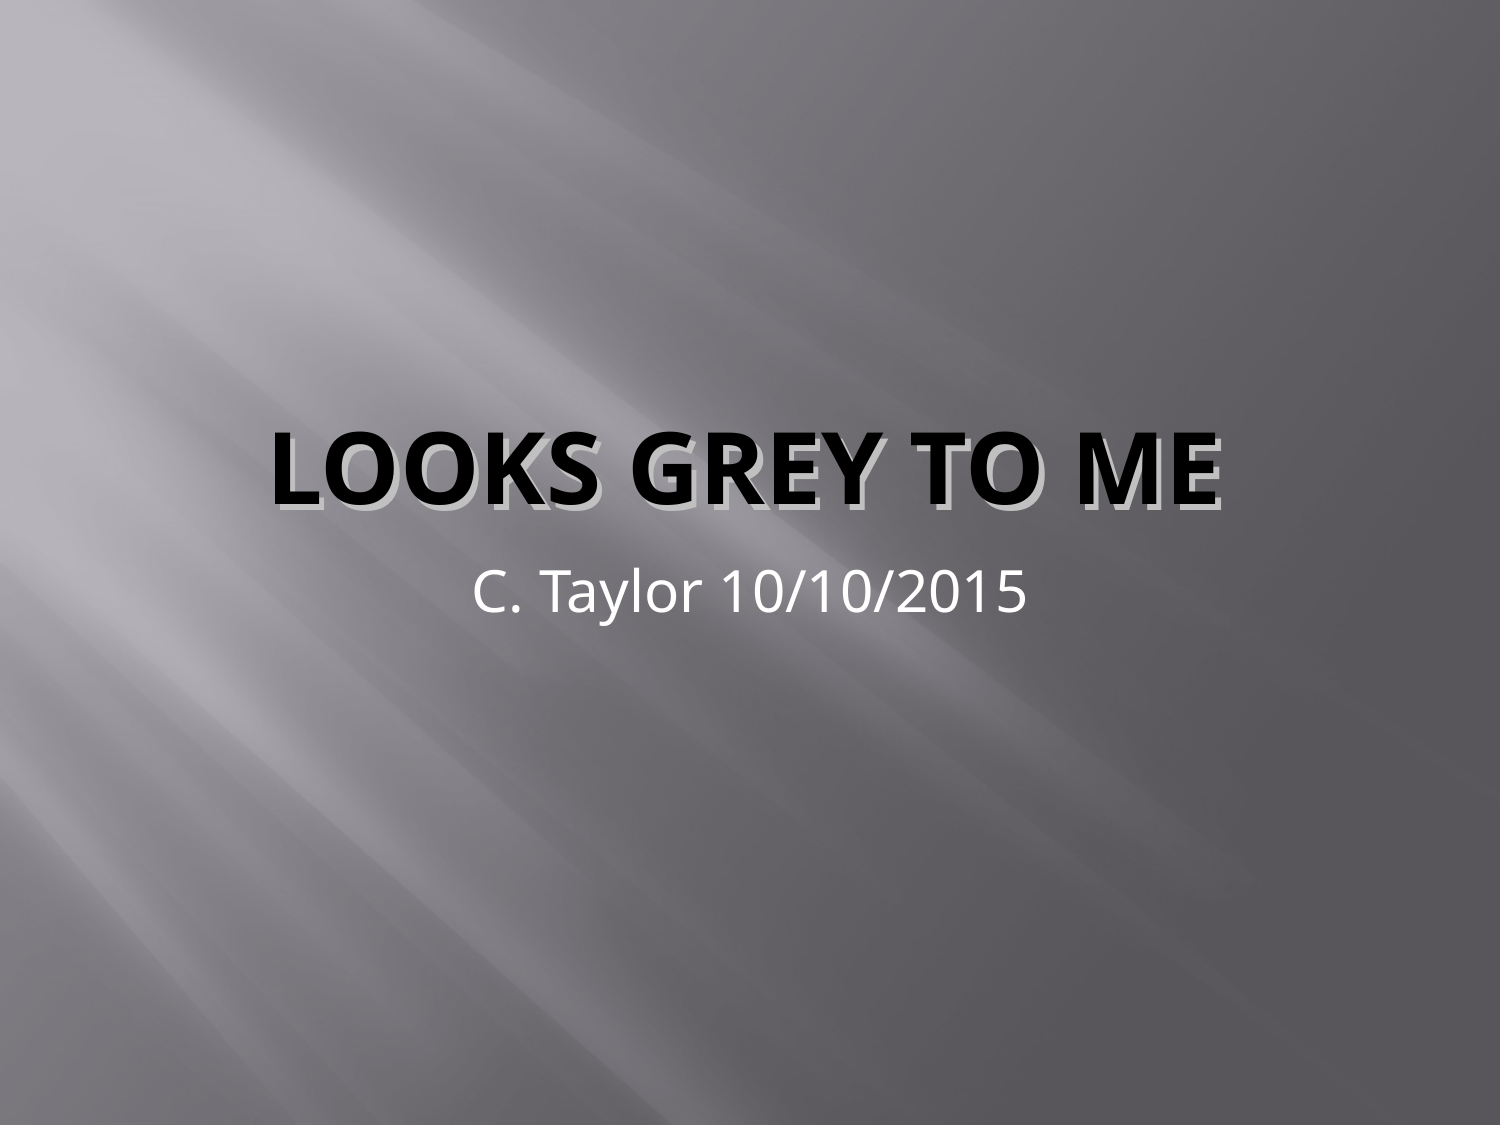

# Looks grey to me
C. Taylor 10/10/2015